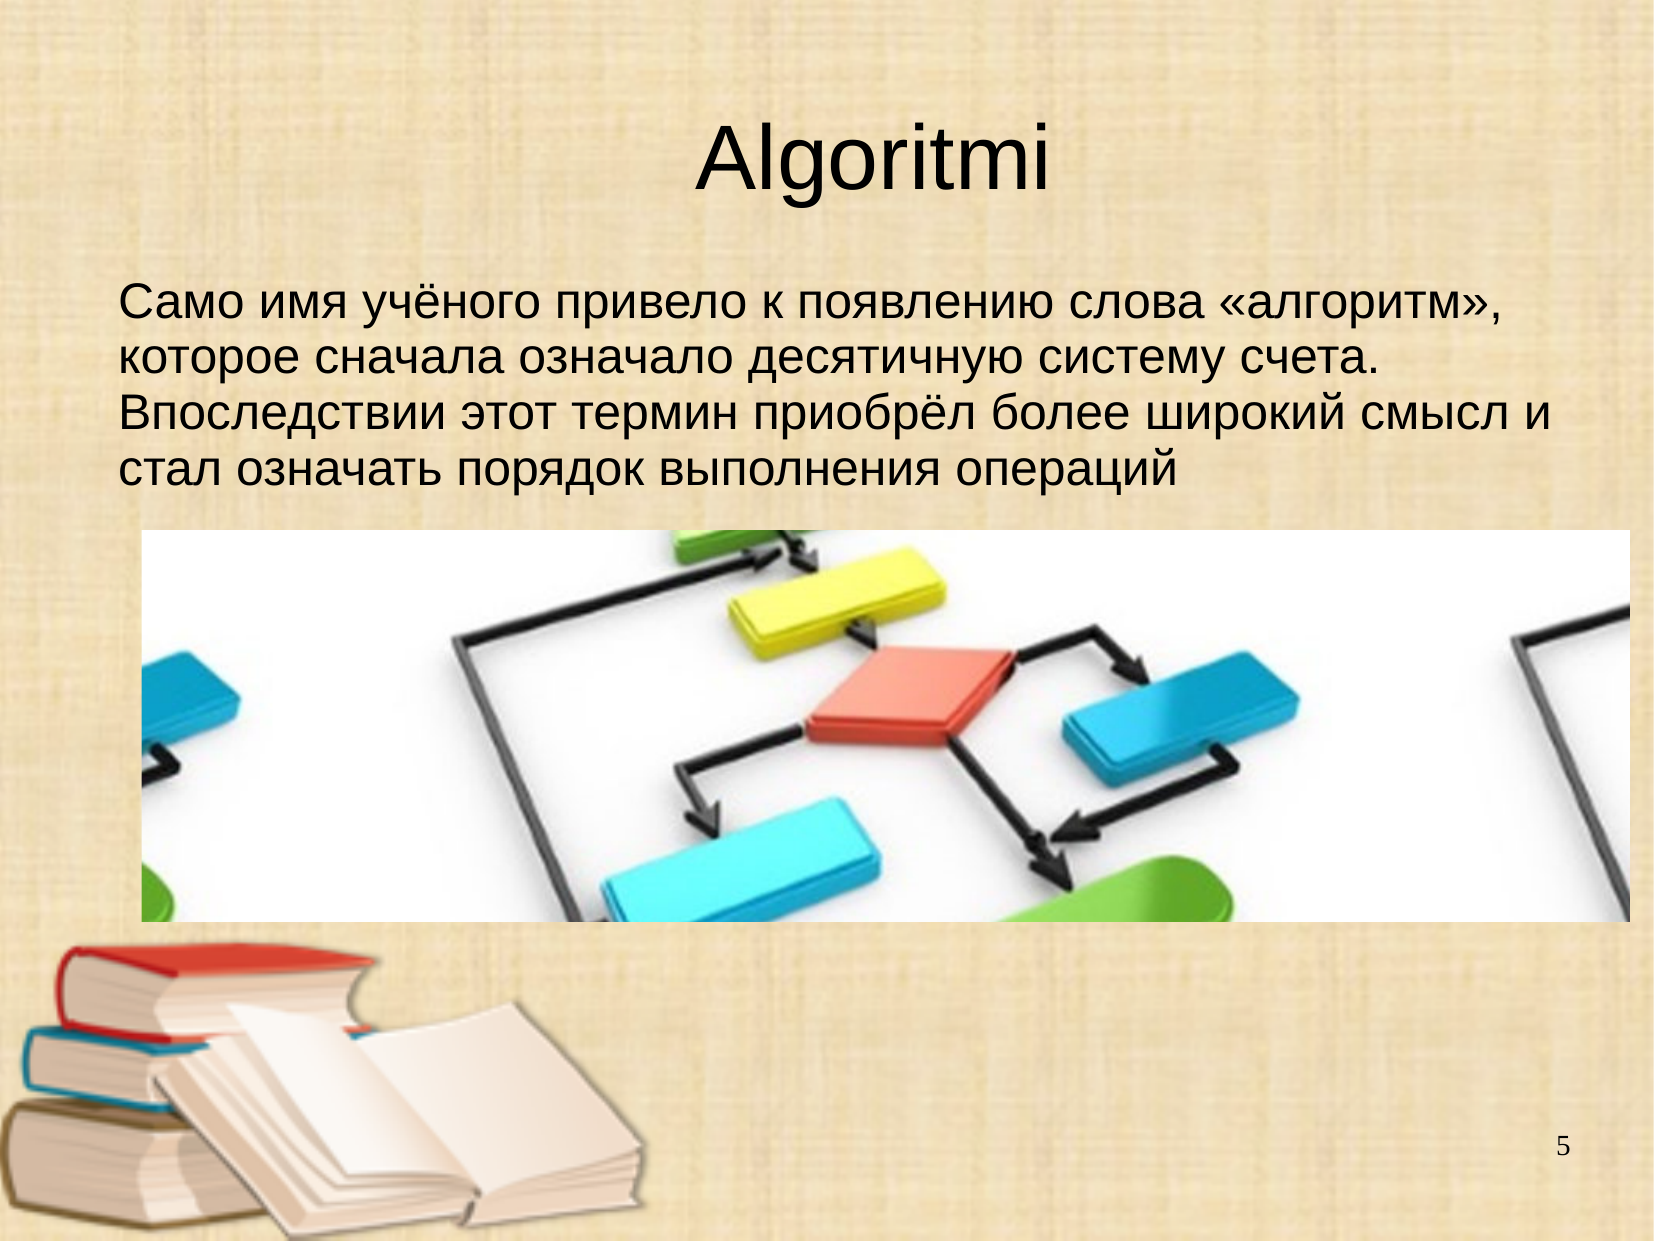

# Algoritmi
Само имя учёного привело к появлению слова «алгоритм», которое сначала означало десятичную систему счета. Впоследствии этот термин приобрёл более широкий смысл и стал означать порядок выполнения операций
5